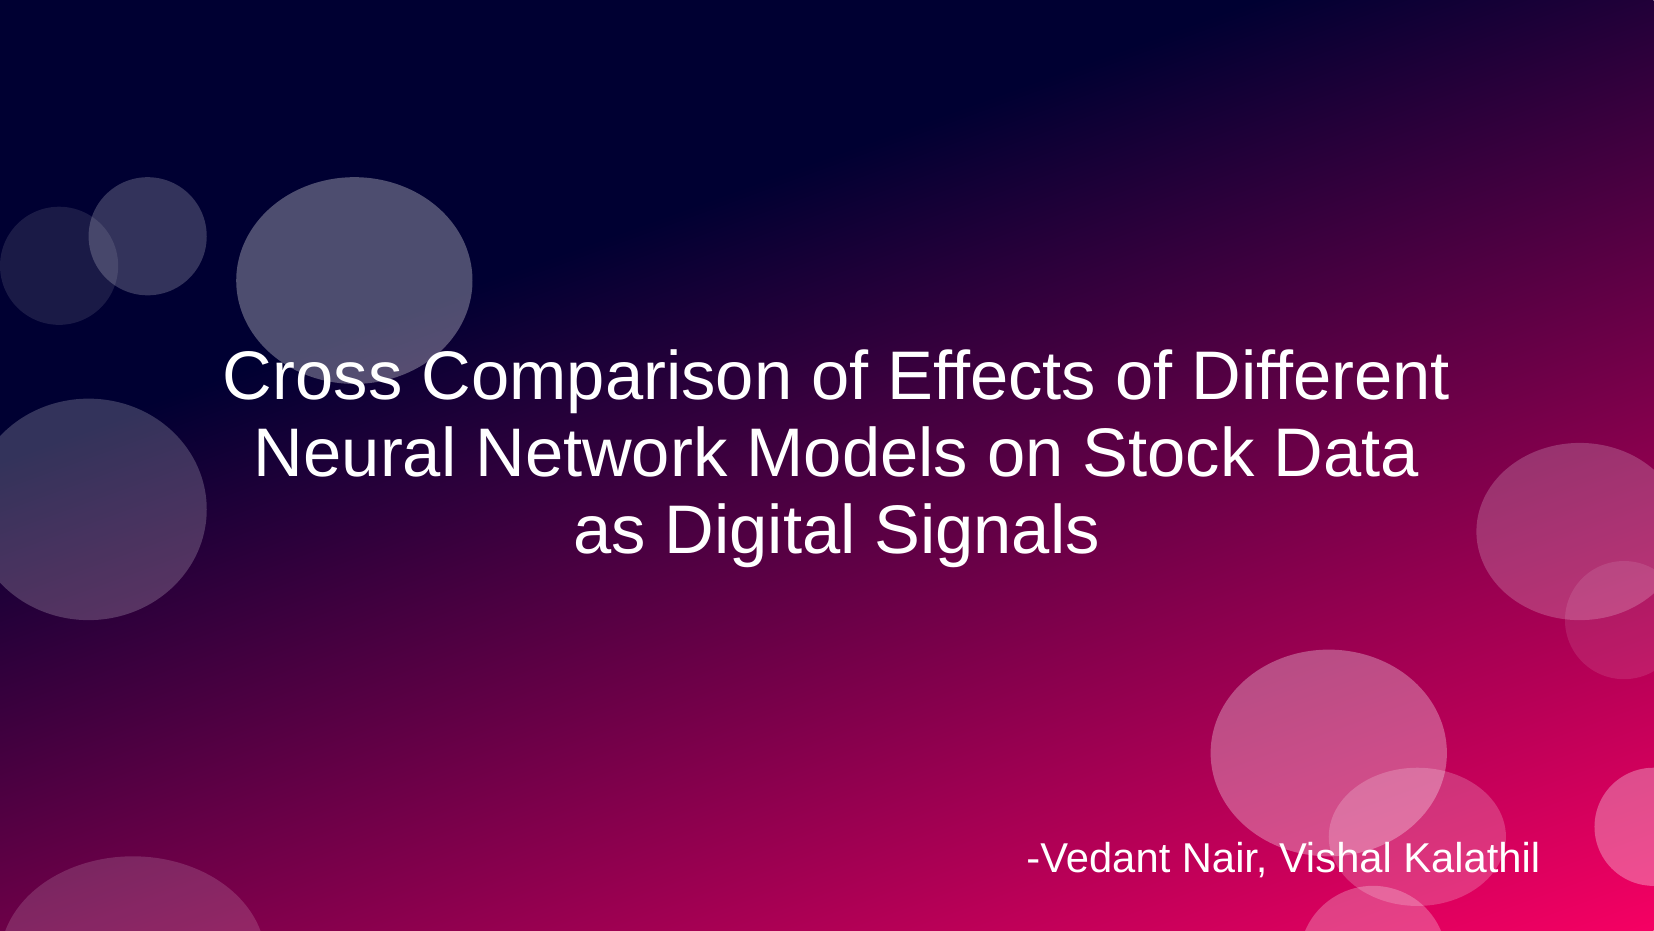

# Cross Comparison of Effects of Different Neural Network Models on Stock Data as Digital Signals
-Vedant Nair, Vishal Kalathil